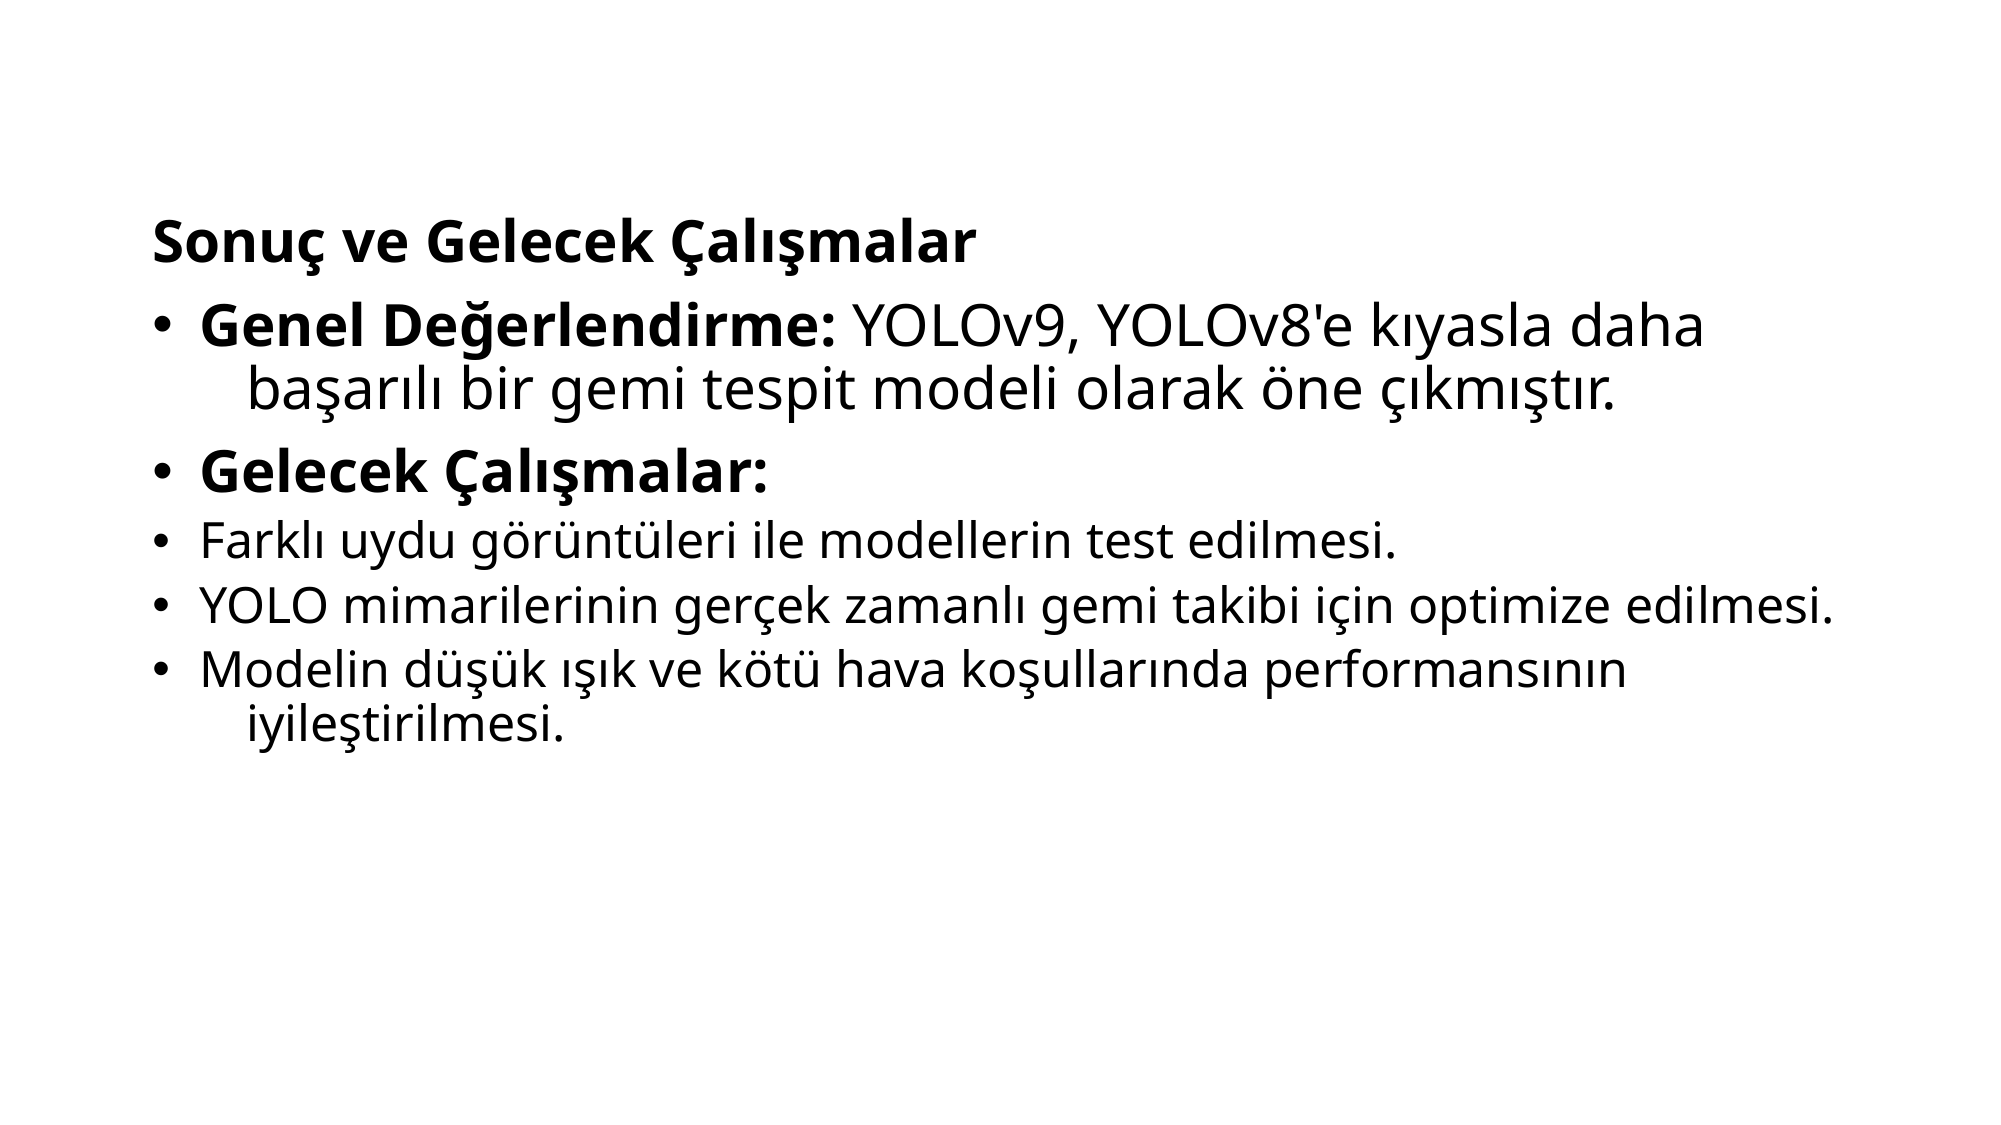

# Sonuç ve Gelecek Çalışmalar
Genel Değerlendirme: YOLOv9, YOLOv8'e kıyasla daha başarılı bir gemi tespit modeli olarak öne çıkmıştır.
Gelecek Çalışmalar:
Farklı uydu görüntüleri ile modellerin test edilmesi.
YOLO mimarilerinin gerçek zamanlı gemi takibi için optimize edilmesi.
Modelin düşük ışık ve kötü hava koşullarında performansının iyileştirilmesi.